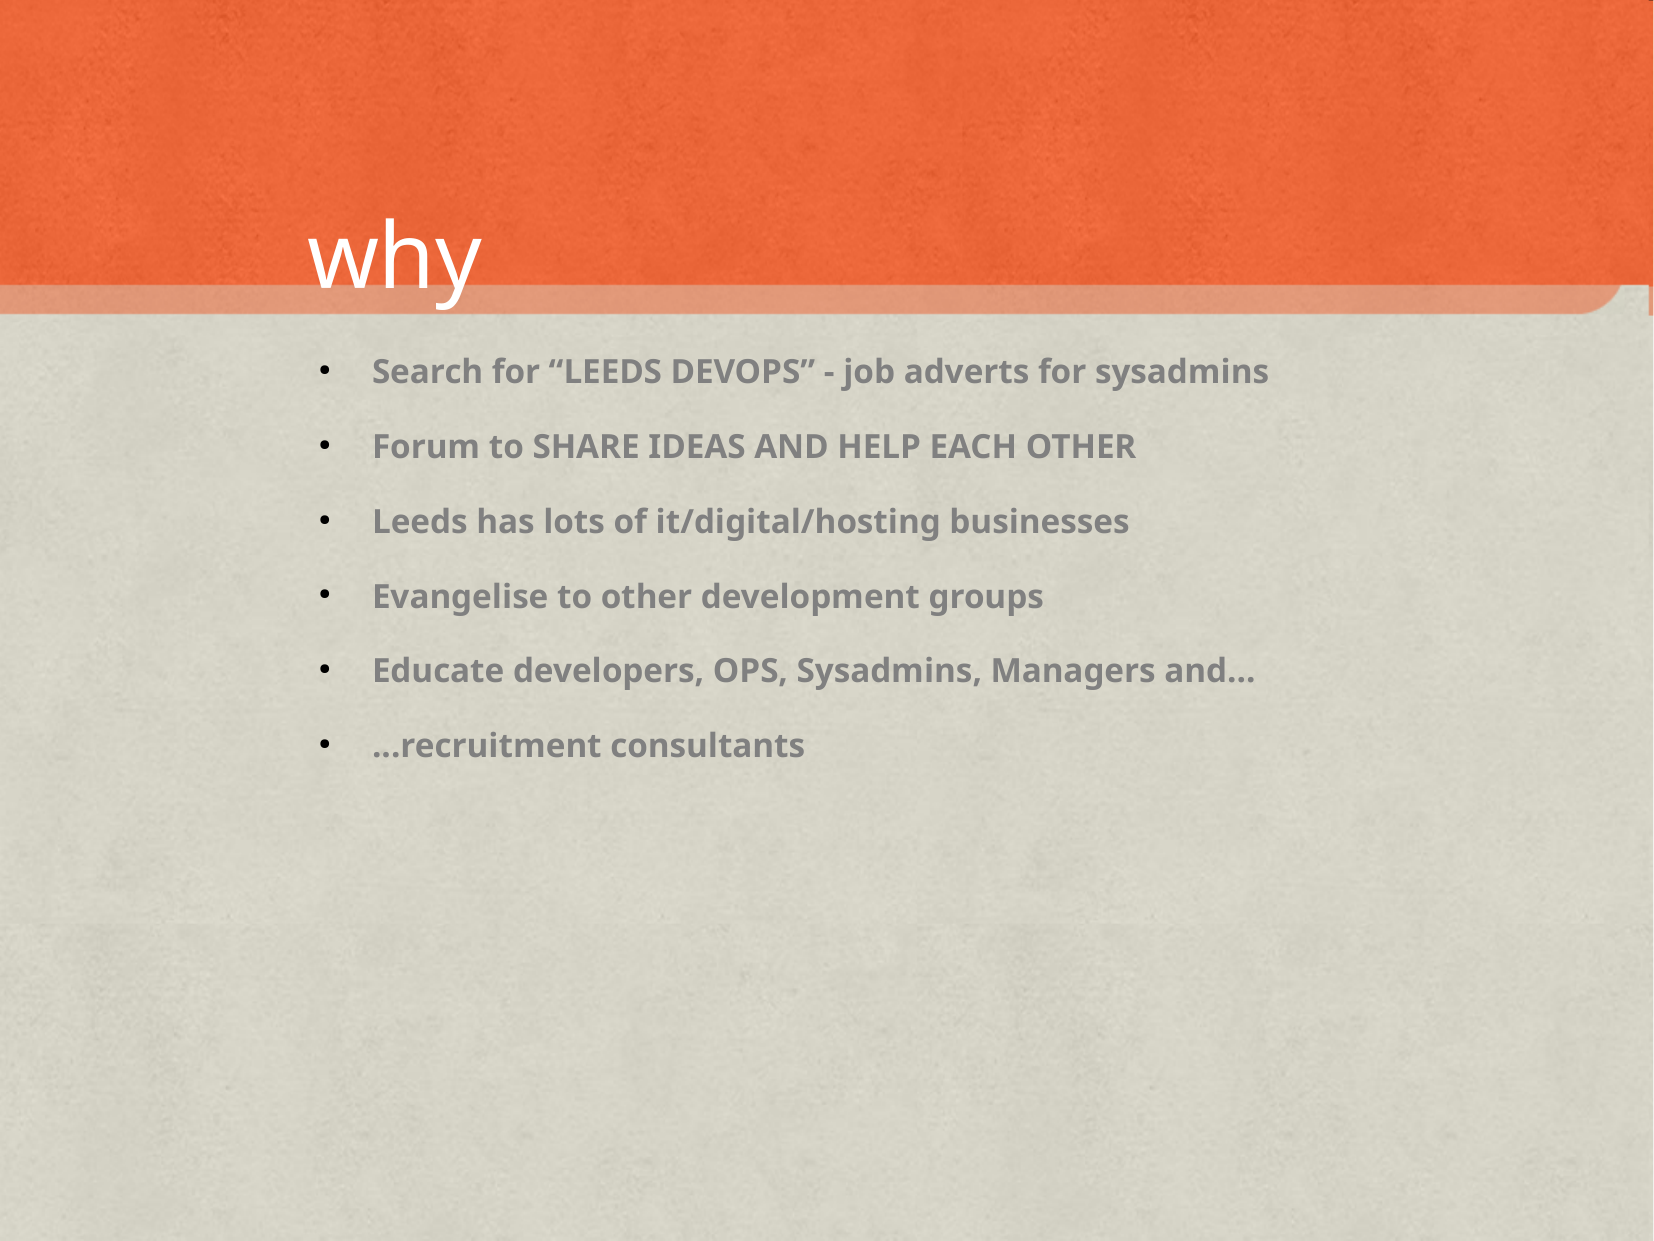

# why
Search for “LEEDS DEVOPS” - job adverts for sysadmins
Forum to SHARE IDEAS AND HELP EACH OTHER
Leeds has lots of it/digital/hosting businesses
Evangelise to other development groups
Educate developers, OPS, Sysadmins, Managers and...
...recruitment consultants